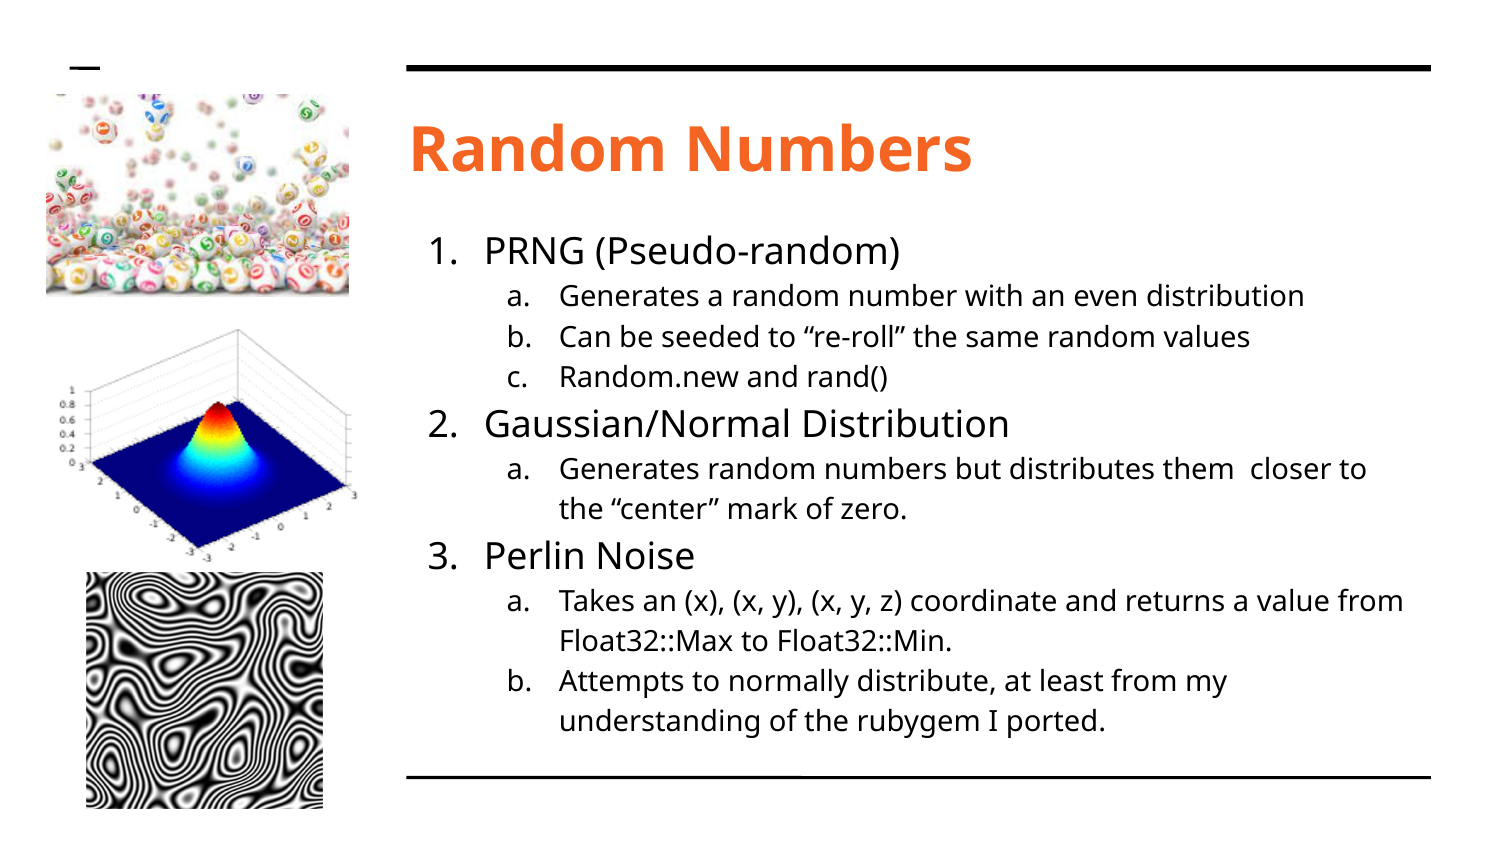

# Random Numbers
PRNG (Pseudo-random)
Generates a random number with an even distribution
Can be seeded to “re-roll” the same random values
Random.new and rand()
Gaussian/Normal Distribution
Generates random numbers but distributes them closer to the “center” mark of zero.
Perlin Noise
Takes an (x), (x, y), (x, y, z) coordinate and returns a value from Float32::Max to Float32::Min.
Attempts to normally distribute, at least from my understanding of the rubygem I ported.